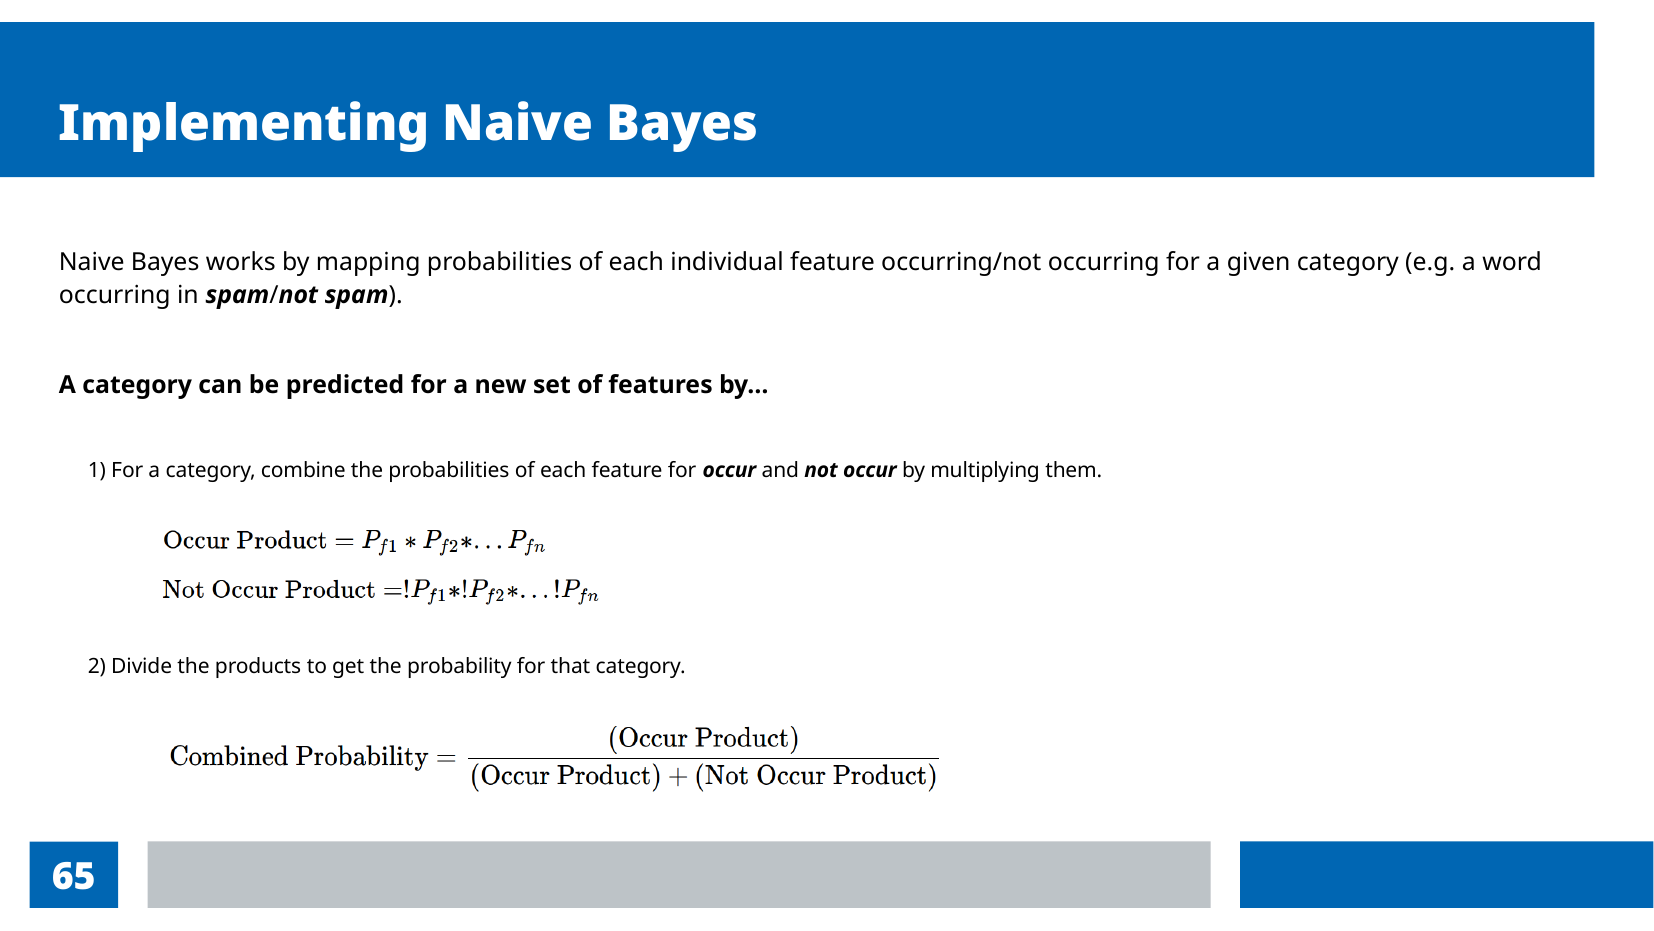

# Implementing Naive Bayes
Naive Bayes works by mapping probabilities of each individual feature occurring/not occurring for a given category (e.g. a word occurring in spam/not spam).
A category can be predicted for a new set of features by…
1) For a category, combine the probabilities of each feature for occur and not occur by multiplying them.
2) Divide the products to get the probability for that category.
65